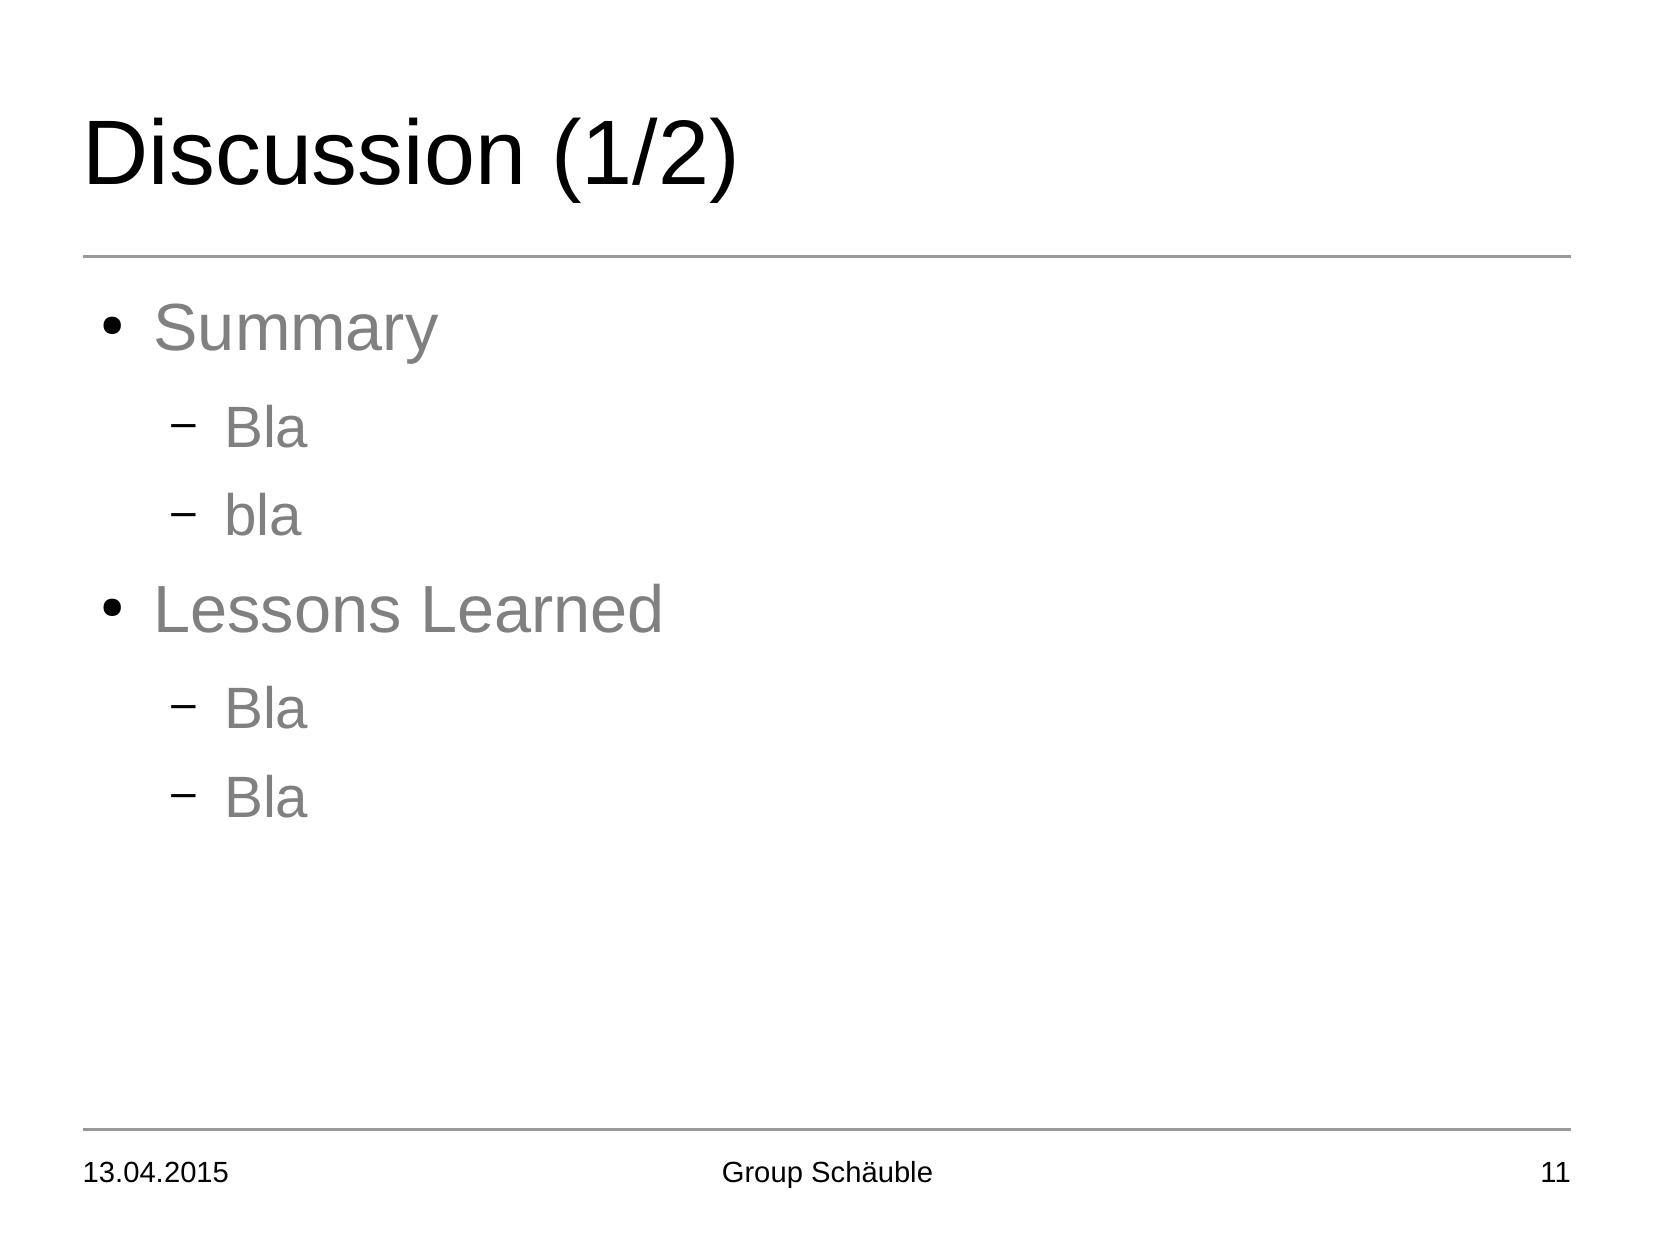

# Discussion (1/2)
Summary
Bla
bla
Lessons Learned
Bla
Bla
13.04.2015
Group Schäuble
11